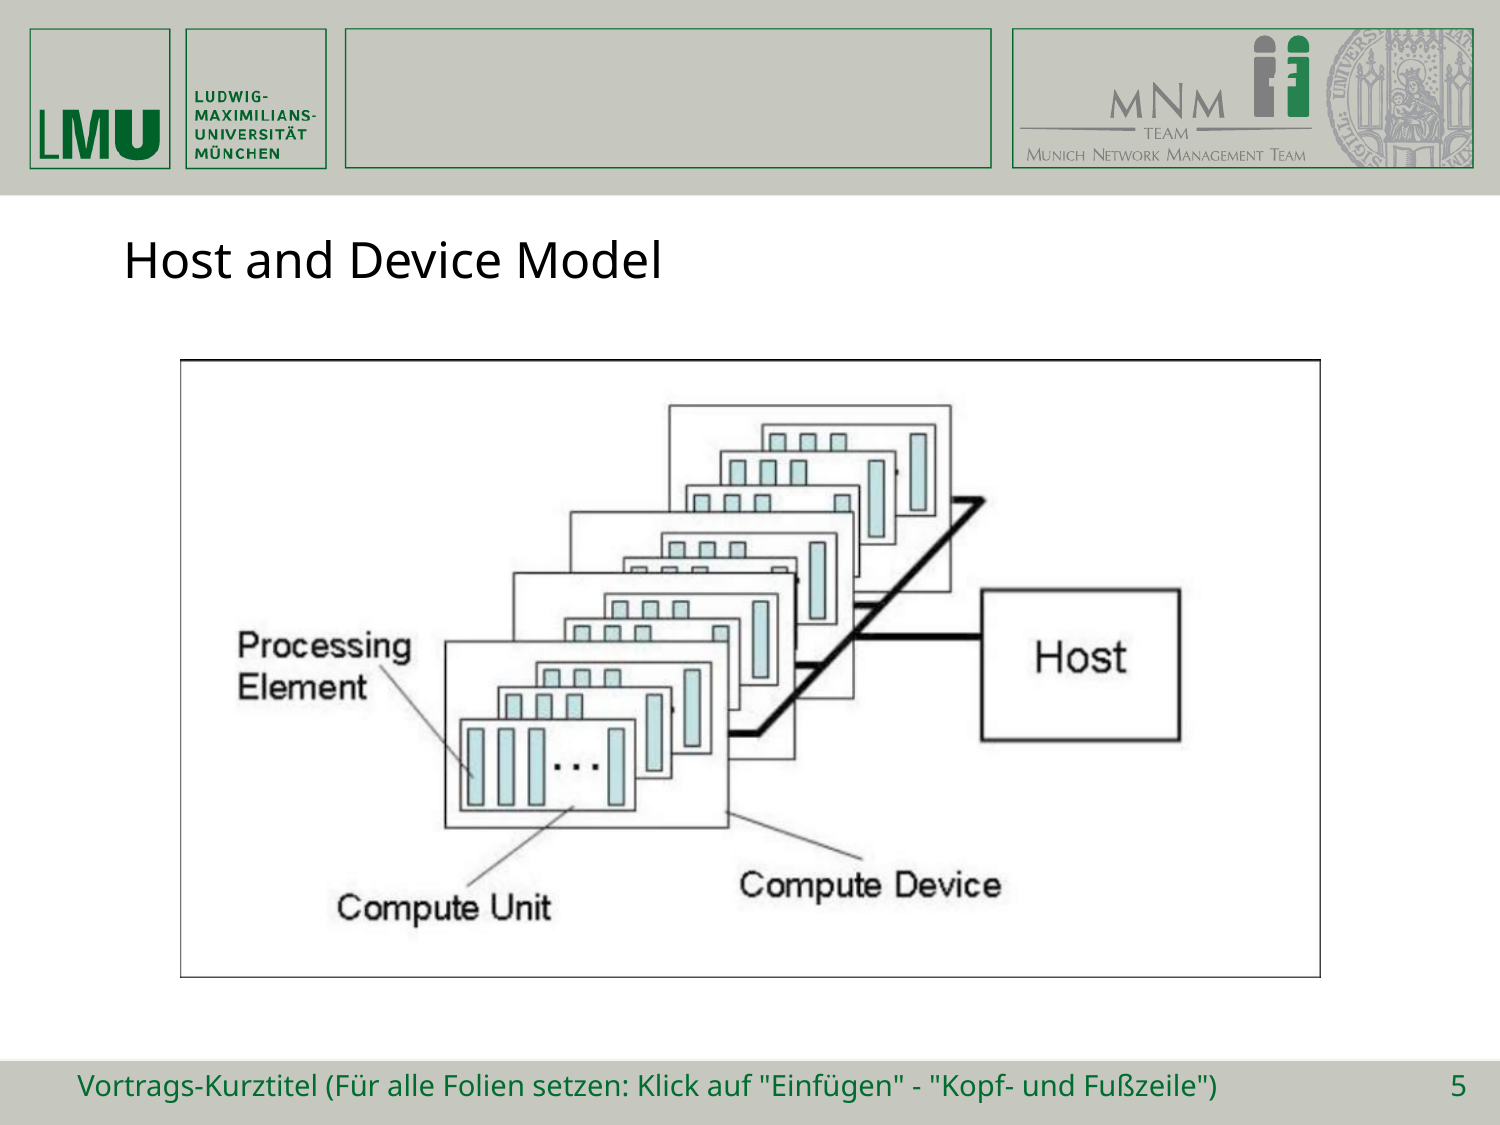

#
Host and Device Model
Vortrags-Kurztitel (Für alle Folien setzen: Klick auf "Einfügen" - "Kopf- und Fußzeile")